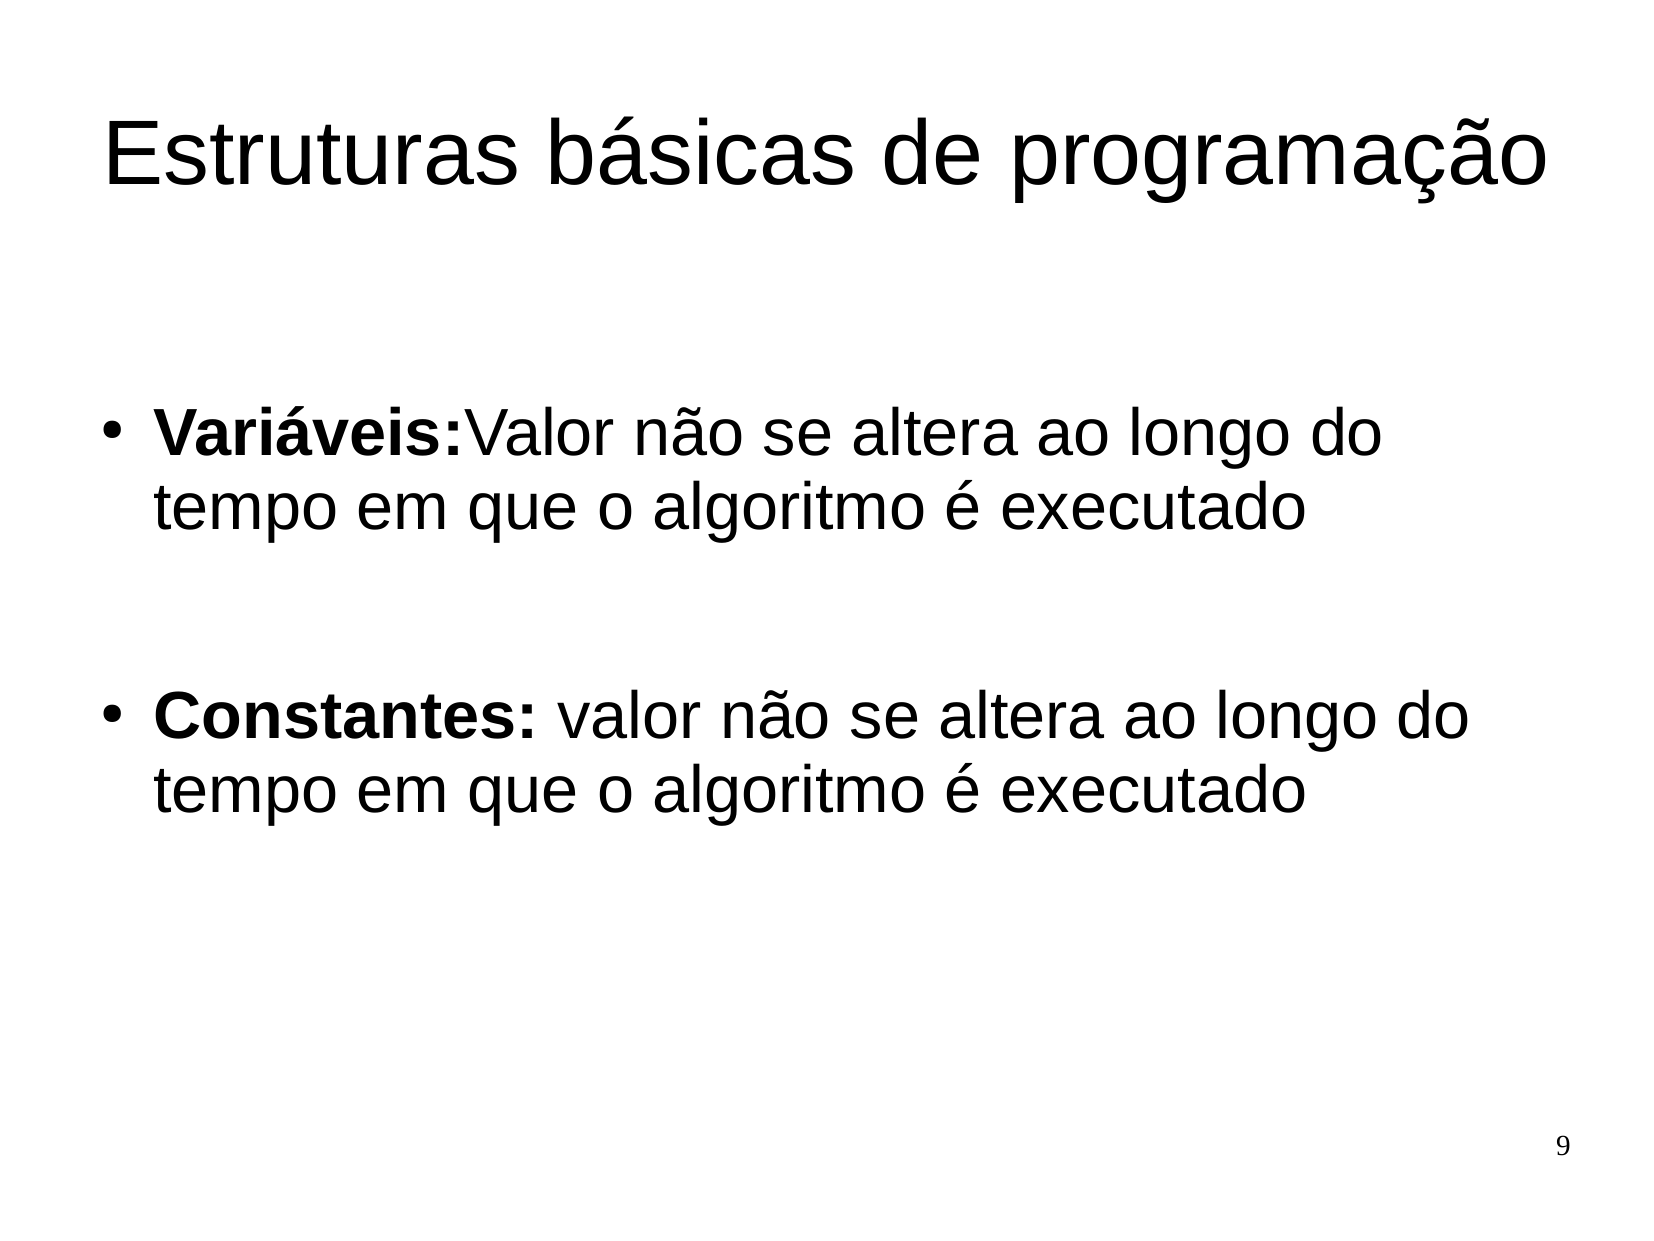

# Estruturas básicas de programação
Variáveis:Valor não se altera ao longo do tempo em que o algoritmo é executado
Constantes: valor não se altera ao longo do tempo em que o algoritmo é executado
9